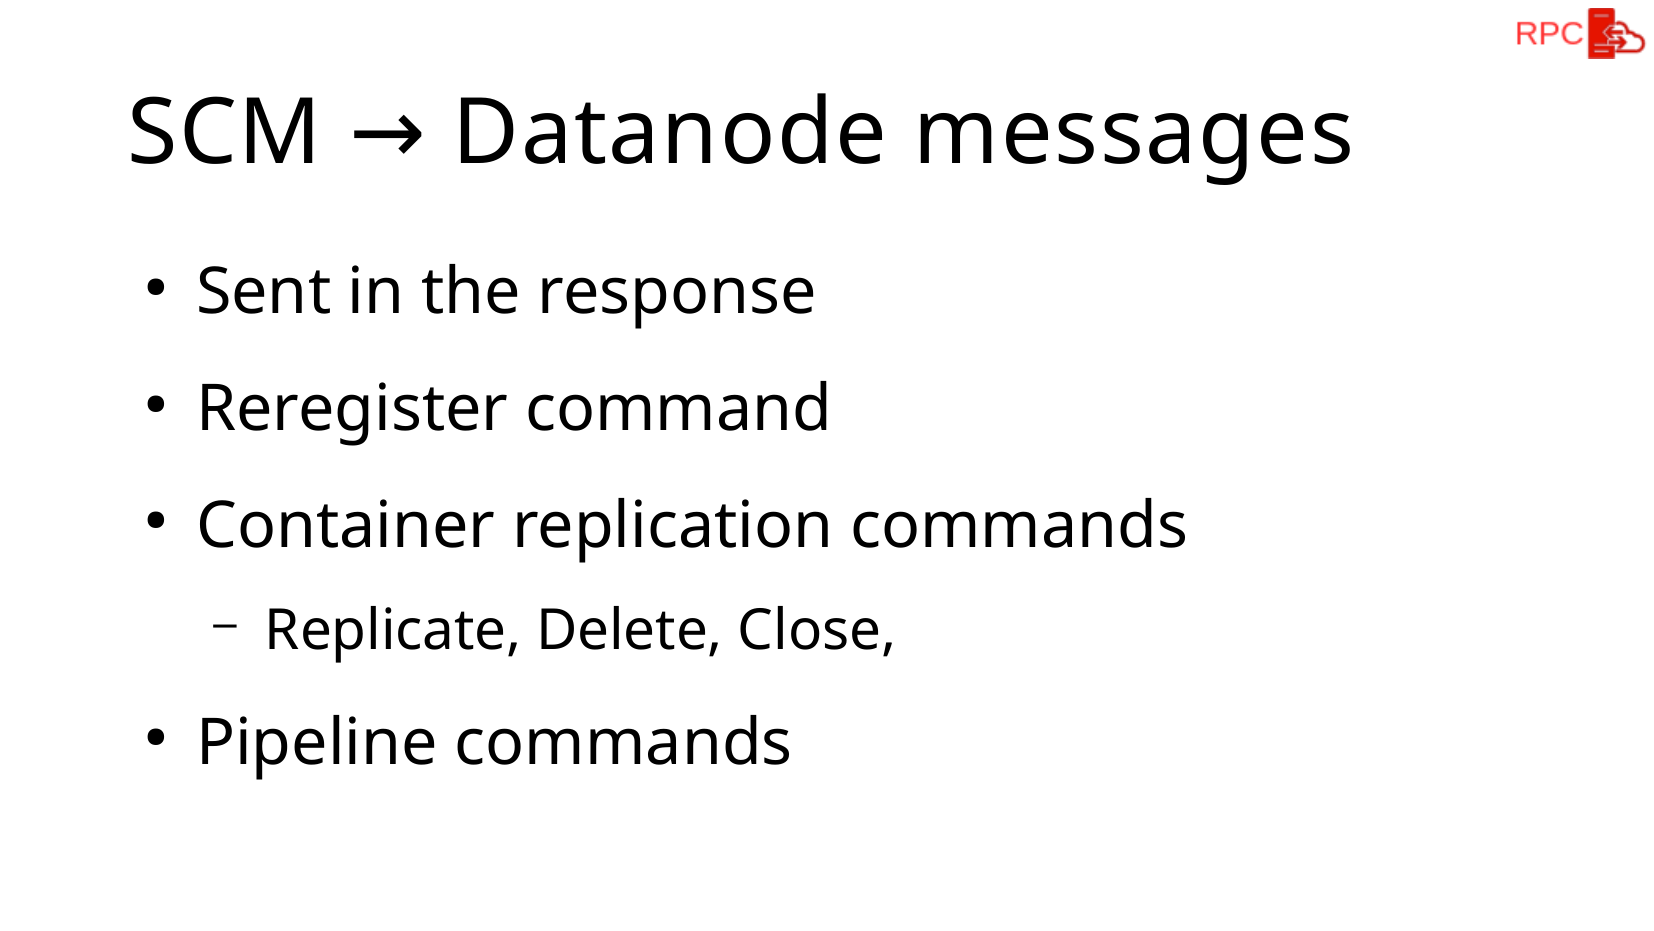

# SCM → Datanode messages
Sent in the response
Reregister command
Container replication commands
Replicate, Delete, Close,
Pipeline commands